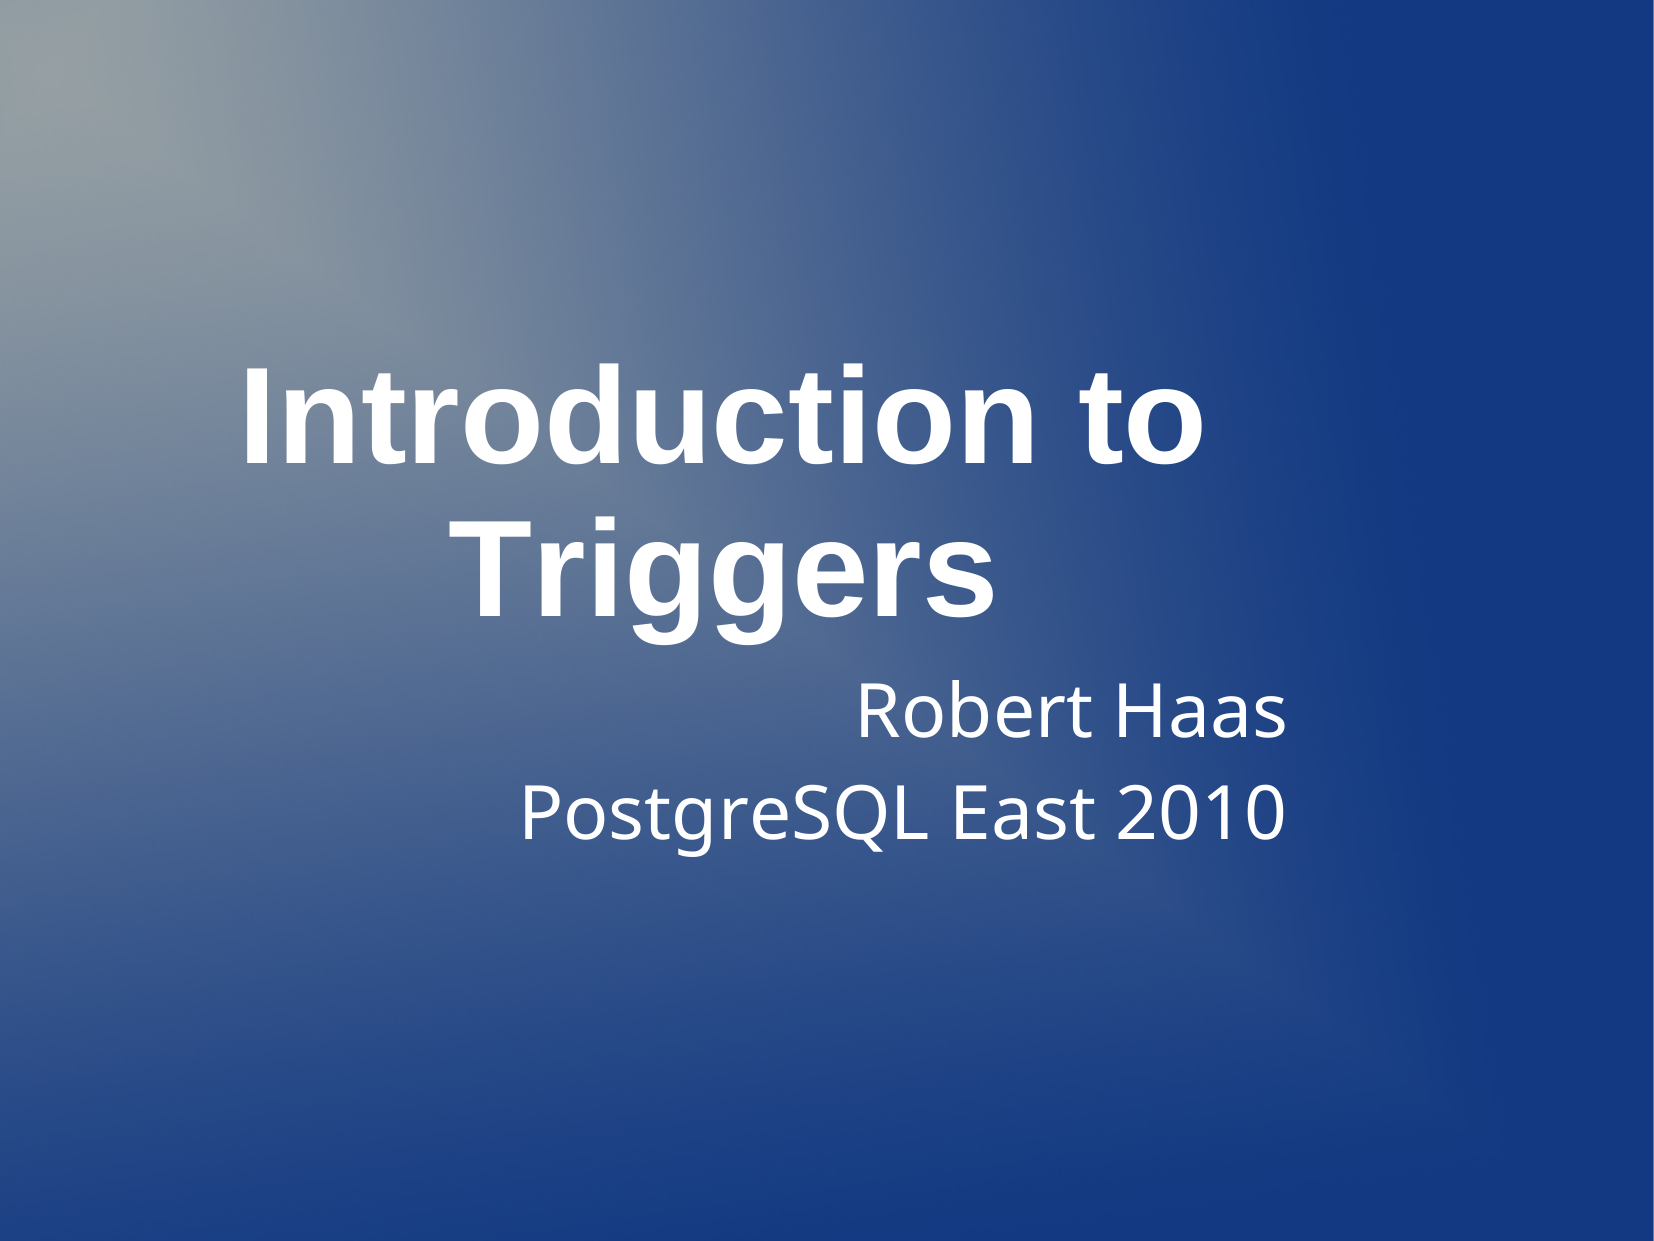

# Introduction to Triggers
Robert Haas
PostgreSQL East 2010